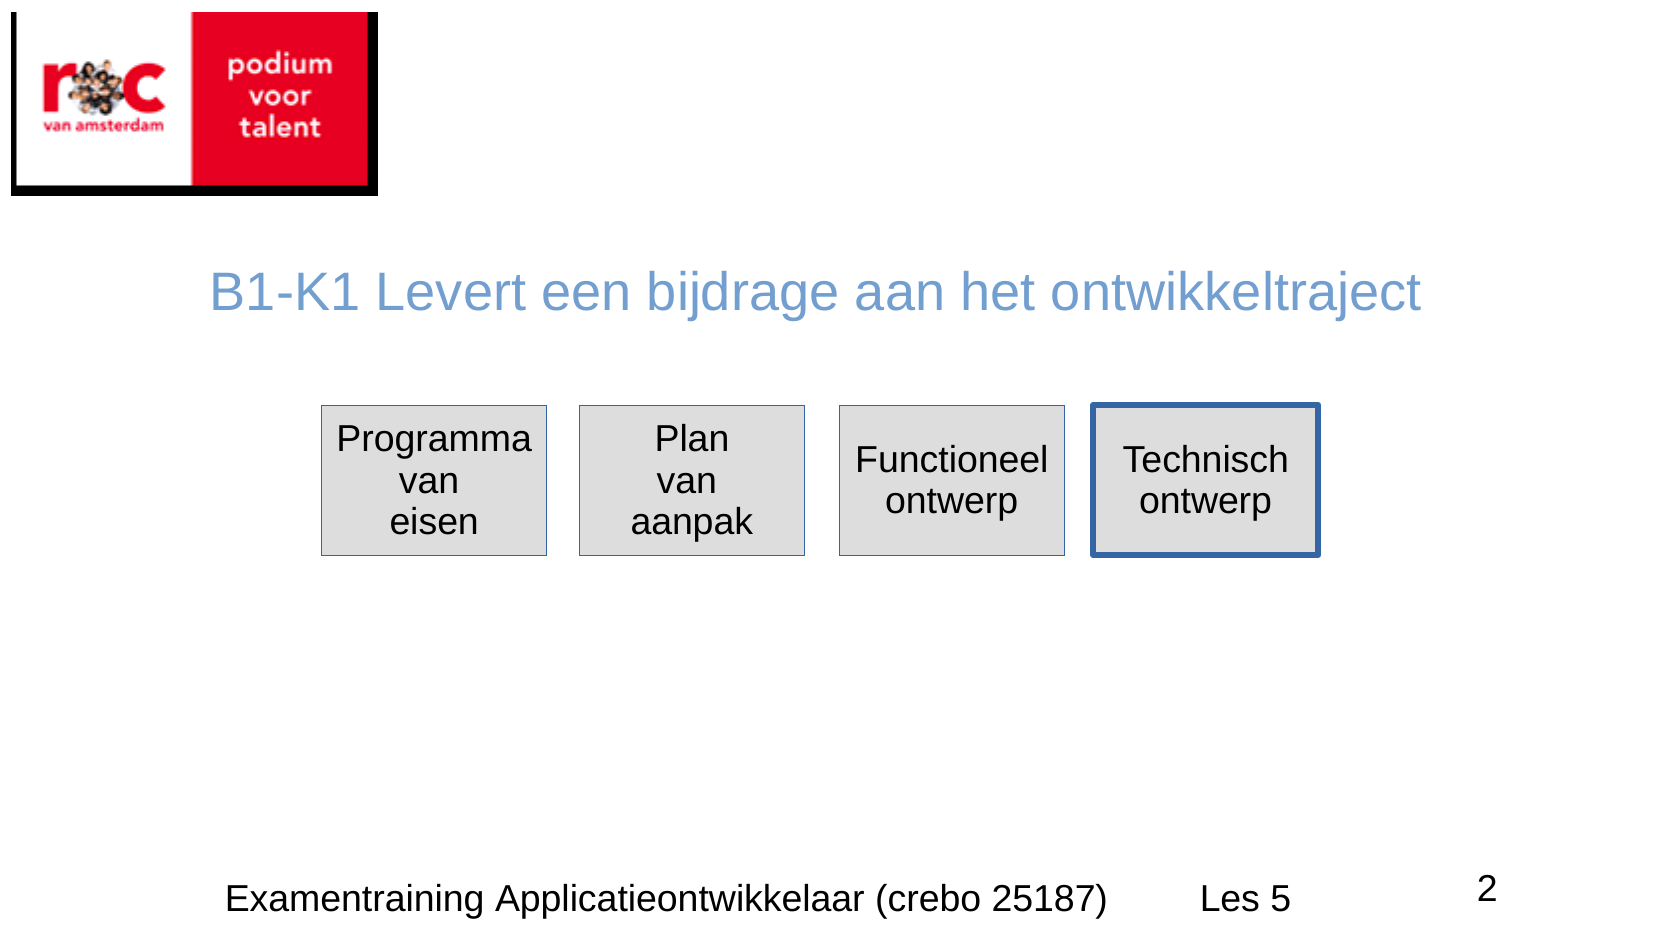

B1-K1 Levert een bijdrage aan het ontwikkeltraject
Programma
van
eisen
Plan
van
aanpak
Functioneel
ontwerp
Technisch
ontwerp
Examentraining Applicatieontwikkelaar (crebo 25187)
Les 5